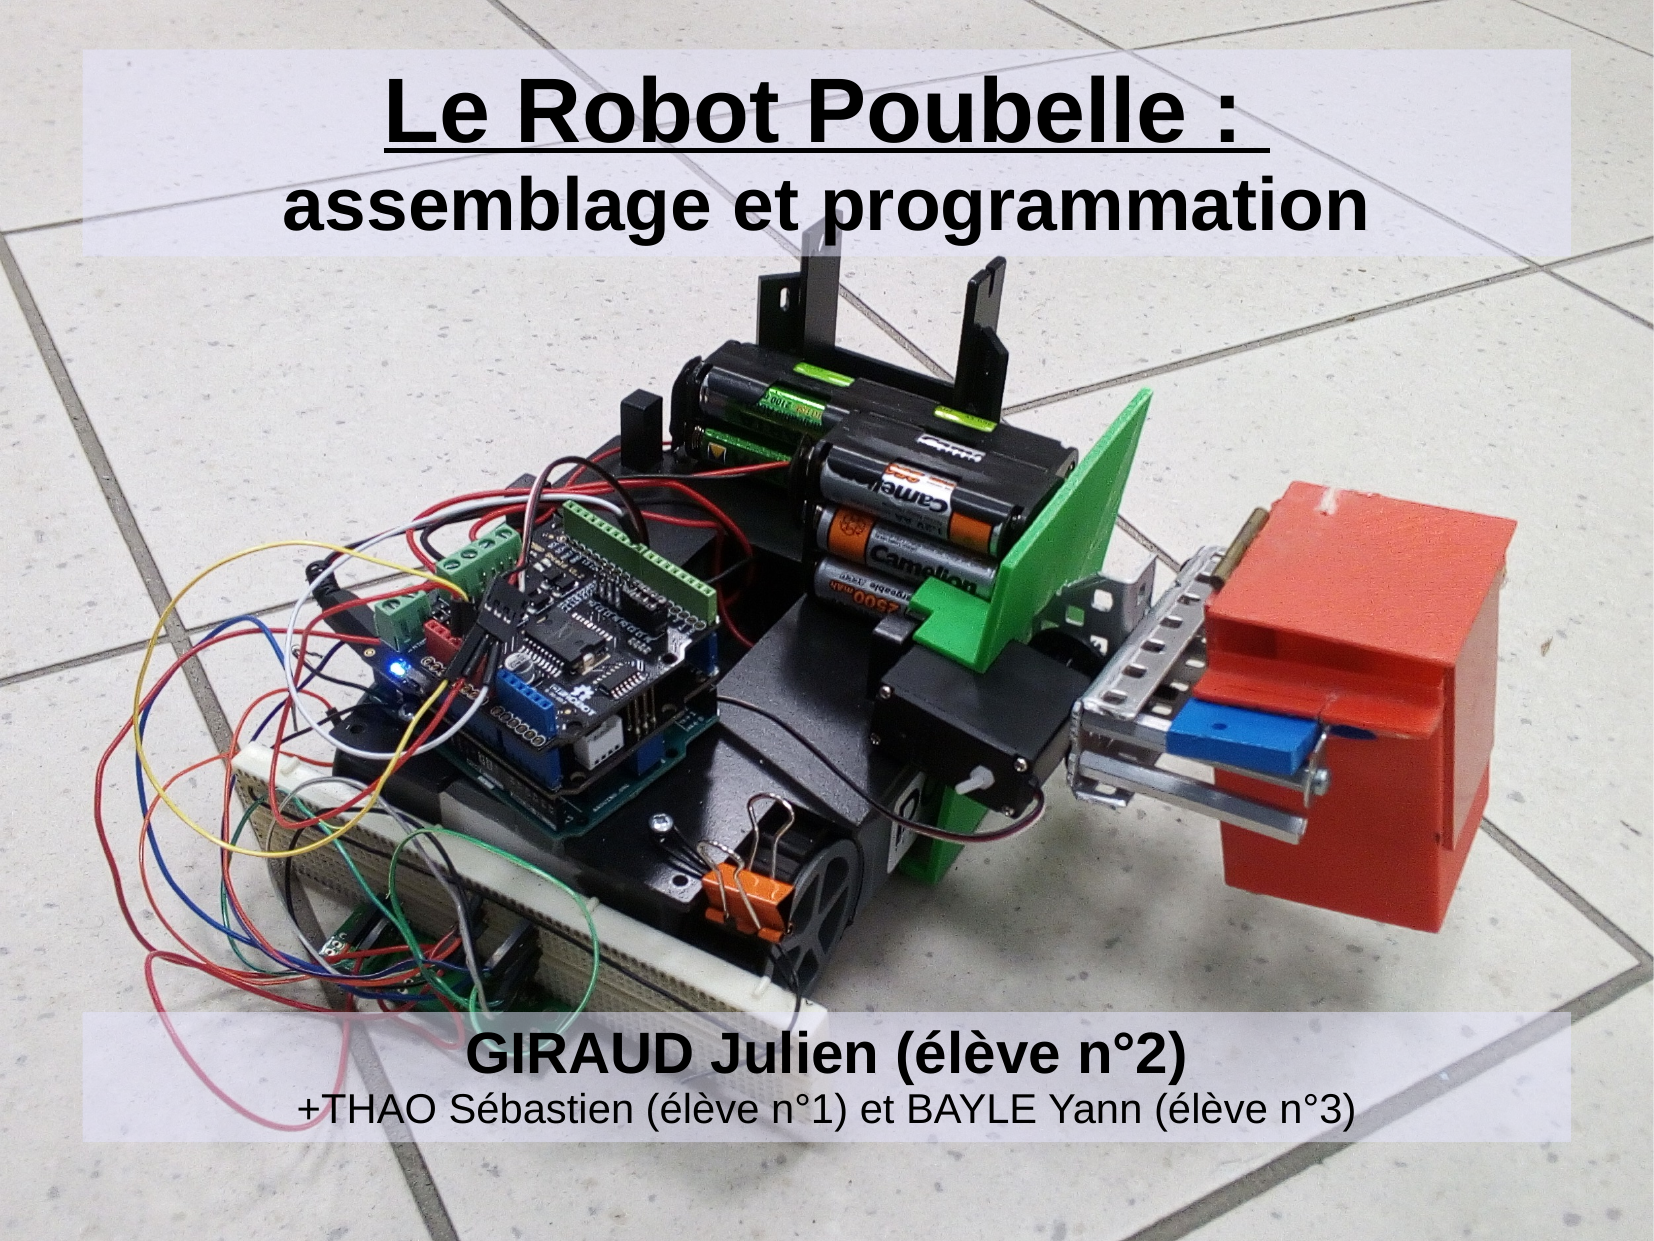

# Le Robot Poubelle : assemblage et programmation
GIRAUD Julien (élève n°2)
+THAO Sébastien (élève n°1) et BAYLE Yann (élève n°3)